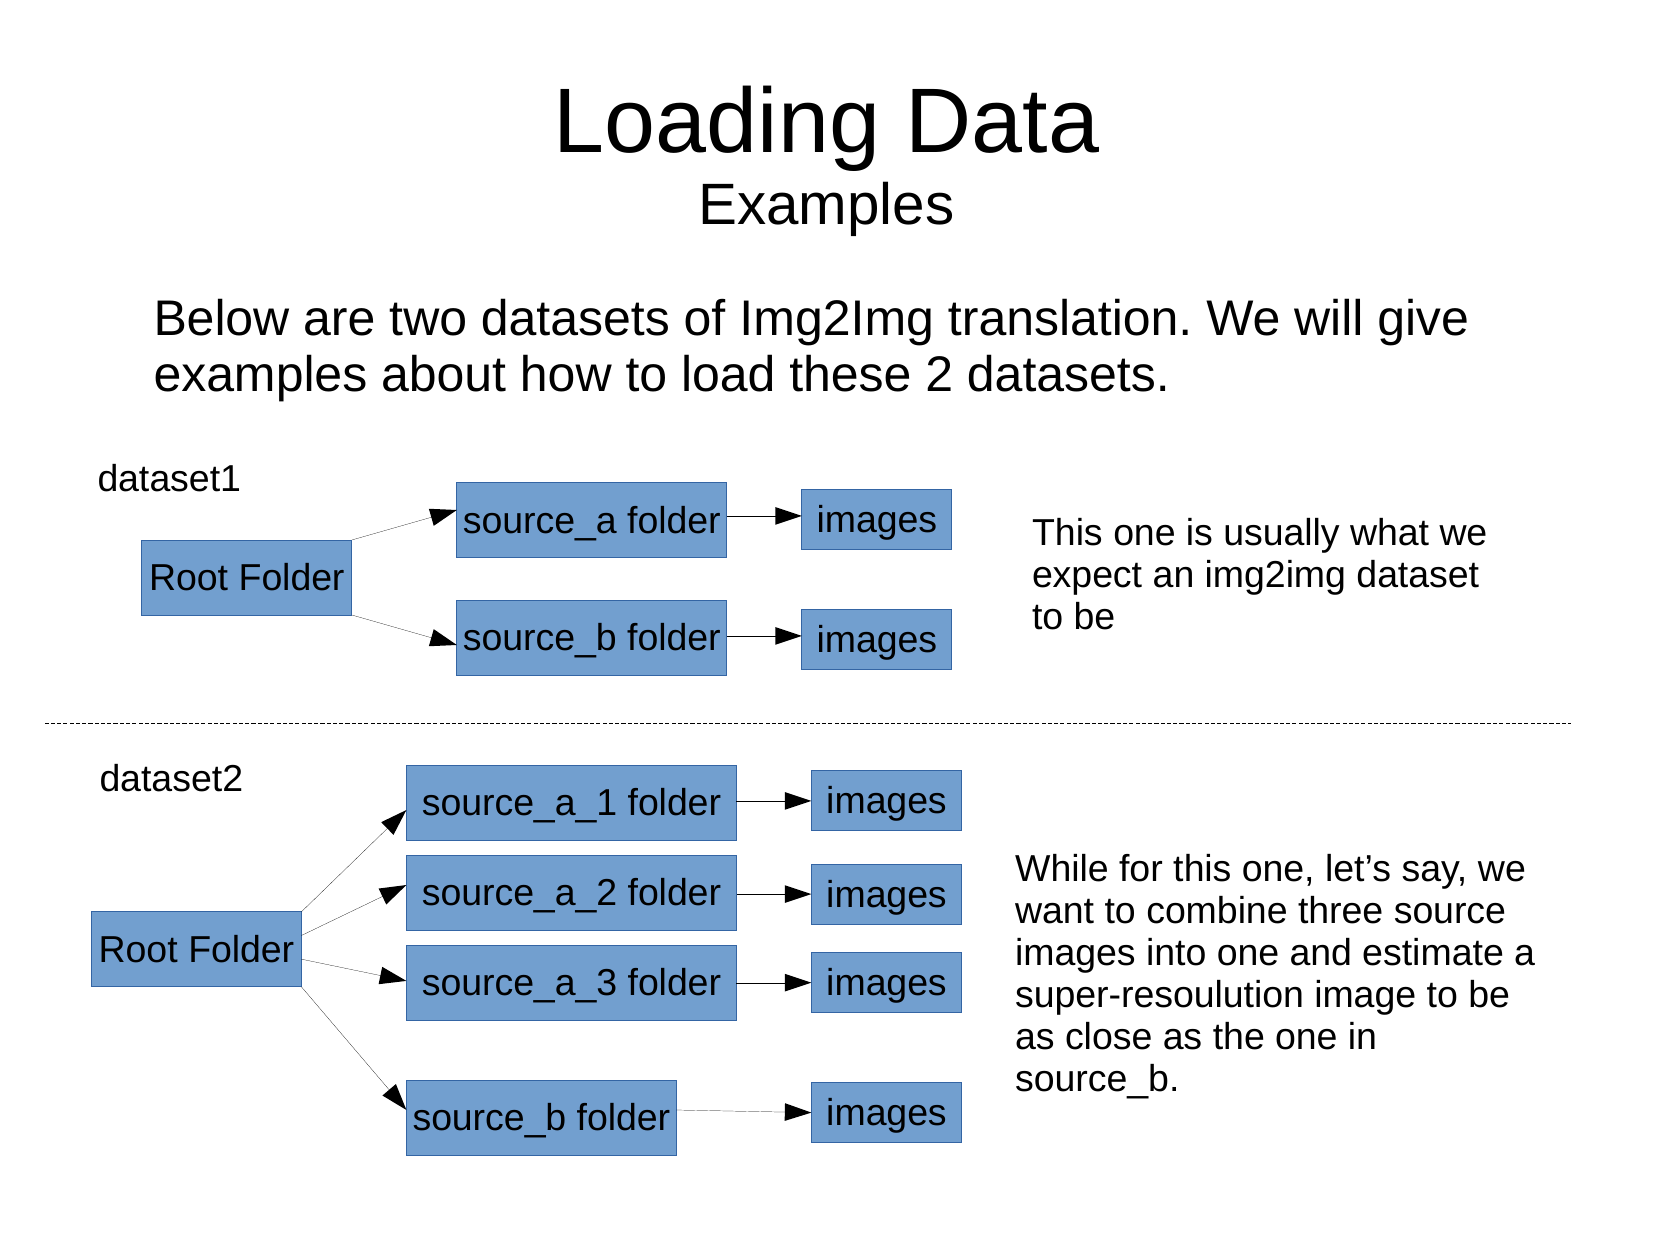

# Loading Data Examples
Below are two datasets of Img2Img translation. We will give examples about how to load these 2 datasets.
dataset1
source_a folder
images
This one is usually what we expect an img2img dataset to be
Root Folder
source_b folder
images
dataset2
source_a_1 folder
images
While for this one, let’s say, we want to combine three source images into one and estimate a super-resoulution image to be as close as the one in source_b.
source_a_2 folder
images
Root Folder
source_a_3 folder
images
source_b folder
images